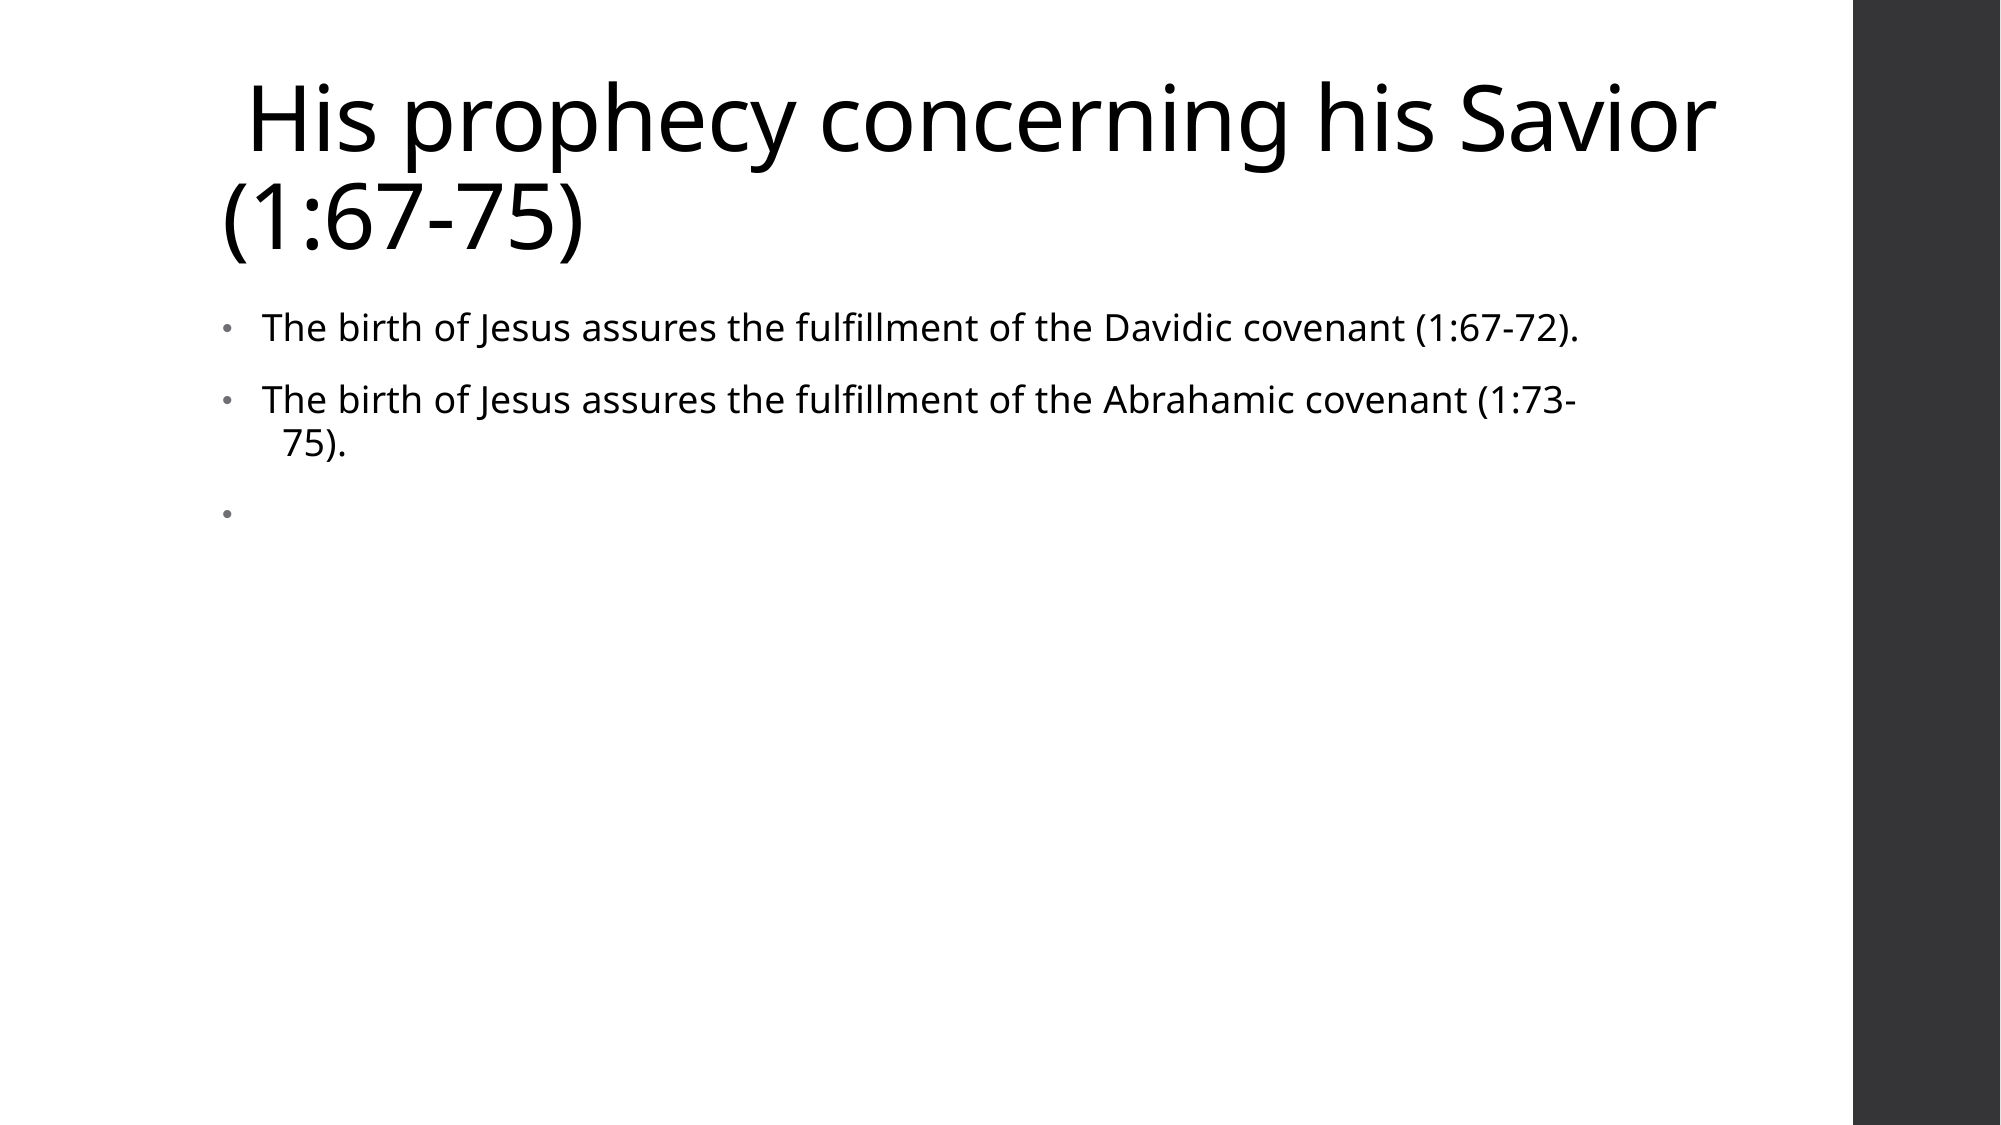

# His prophecy concerning his Savior (1:67-75)
 The birth of Jesus assures the fulfillment of the Davidic covenant (1:67-72).
 The birth of Jesus assures the fulfillment of the Abrahamic covenant (1:73-75).